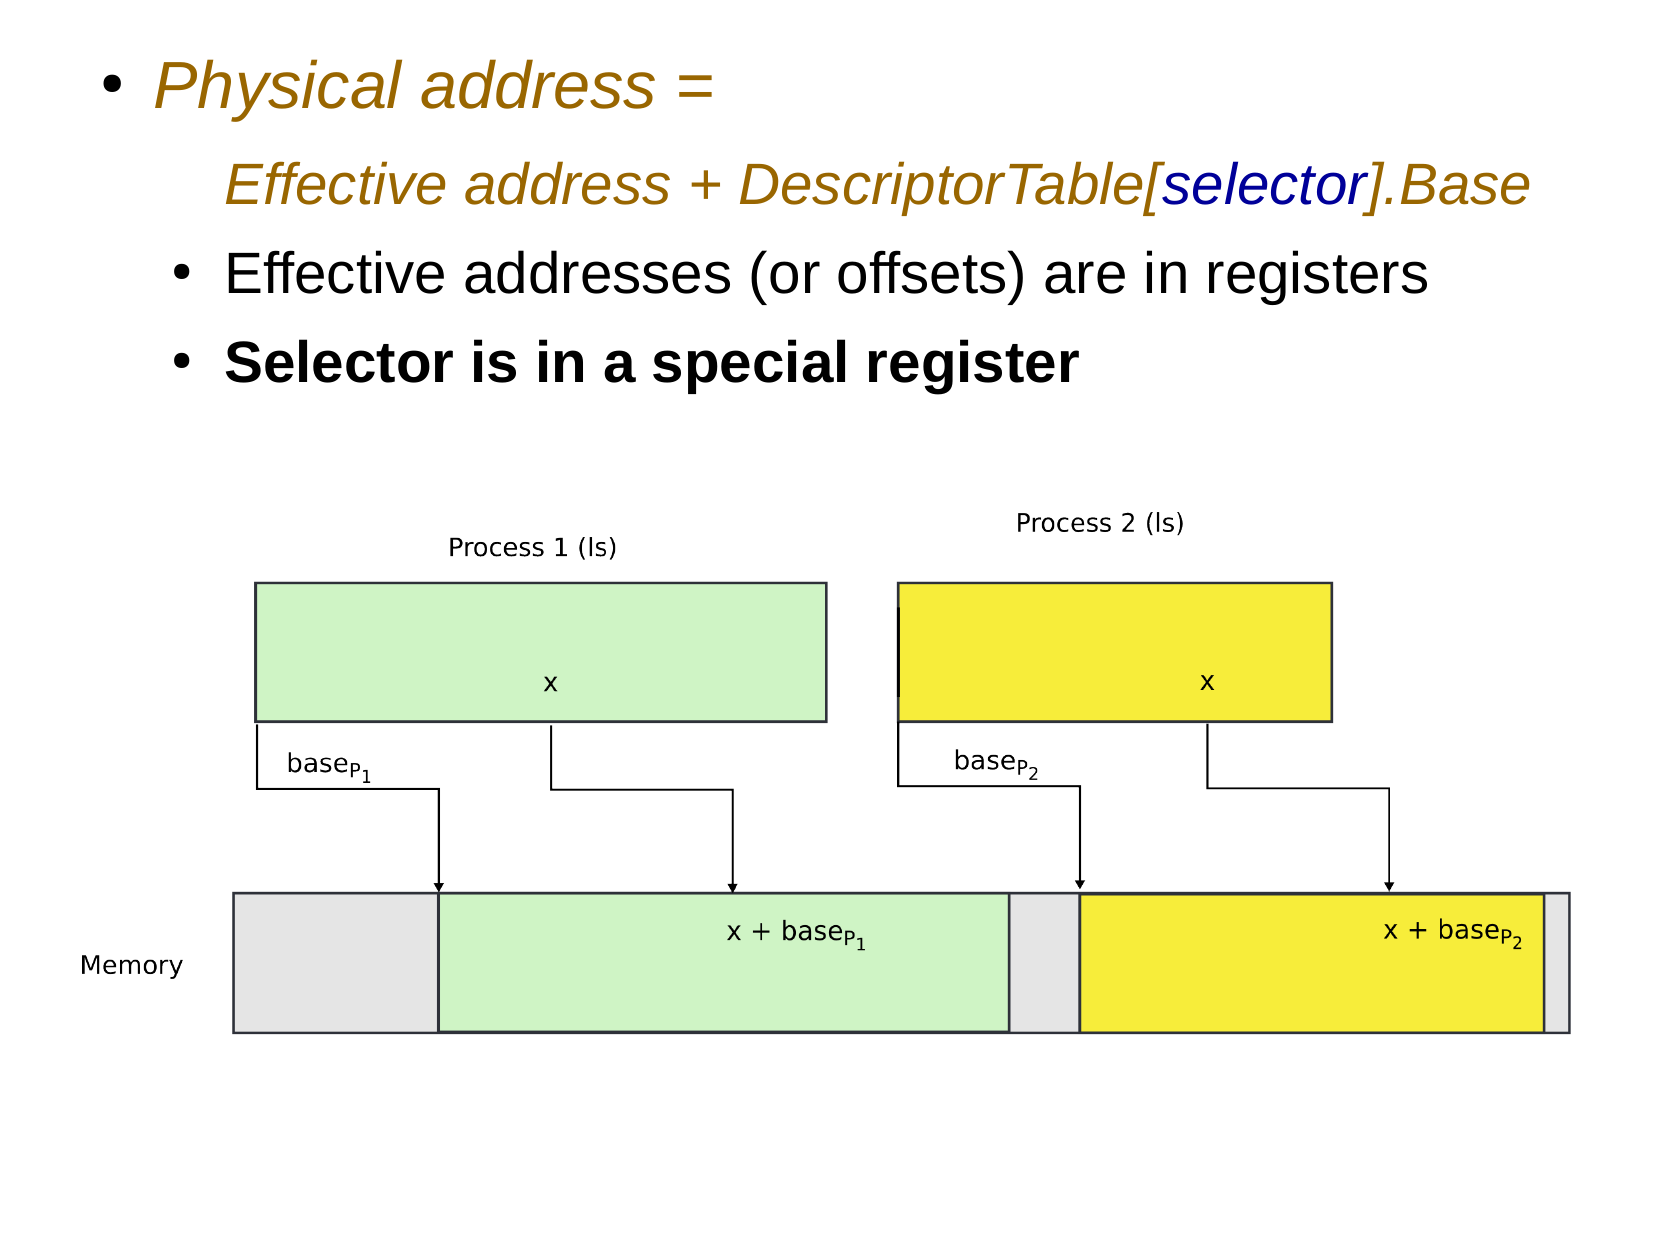

# Physical address =
Effective address + DescriptorTable[selector].Base
Effective addresses (or offsets) are in registers
Selector is in a special register